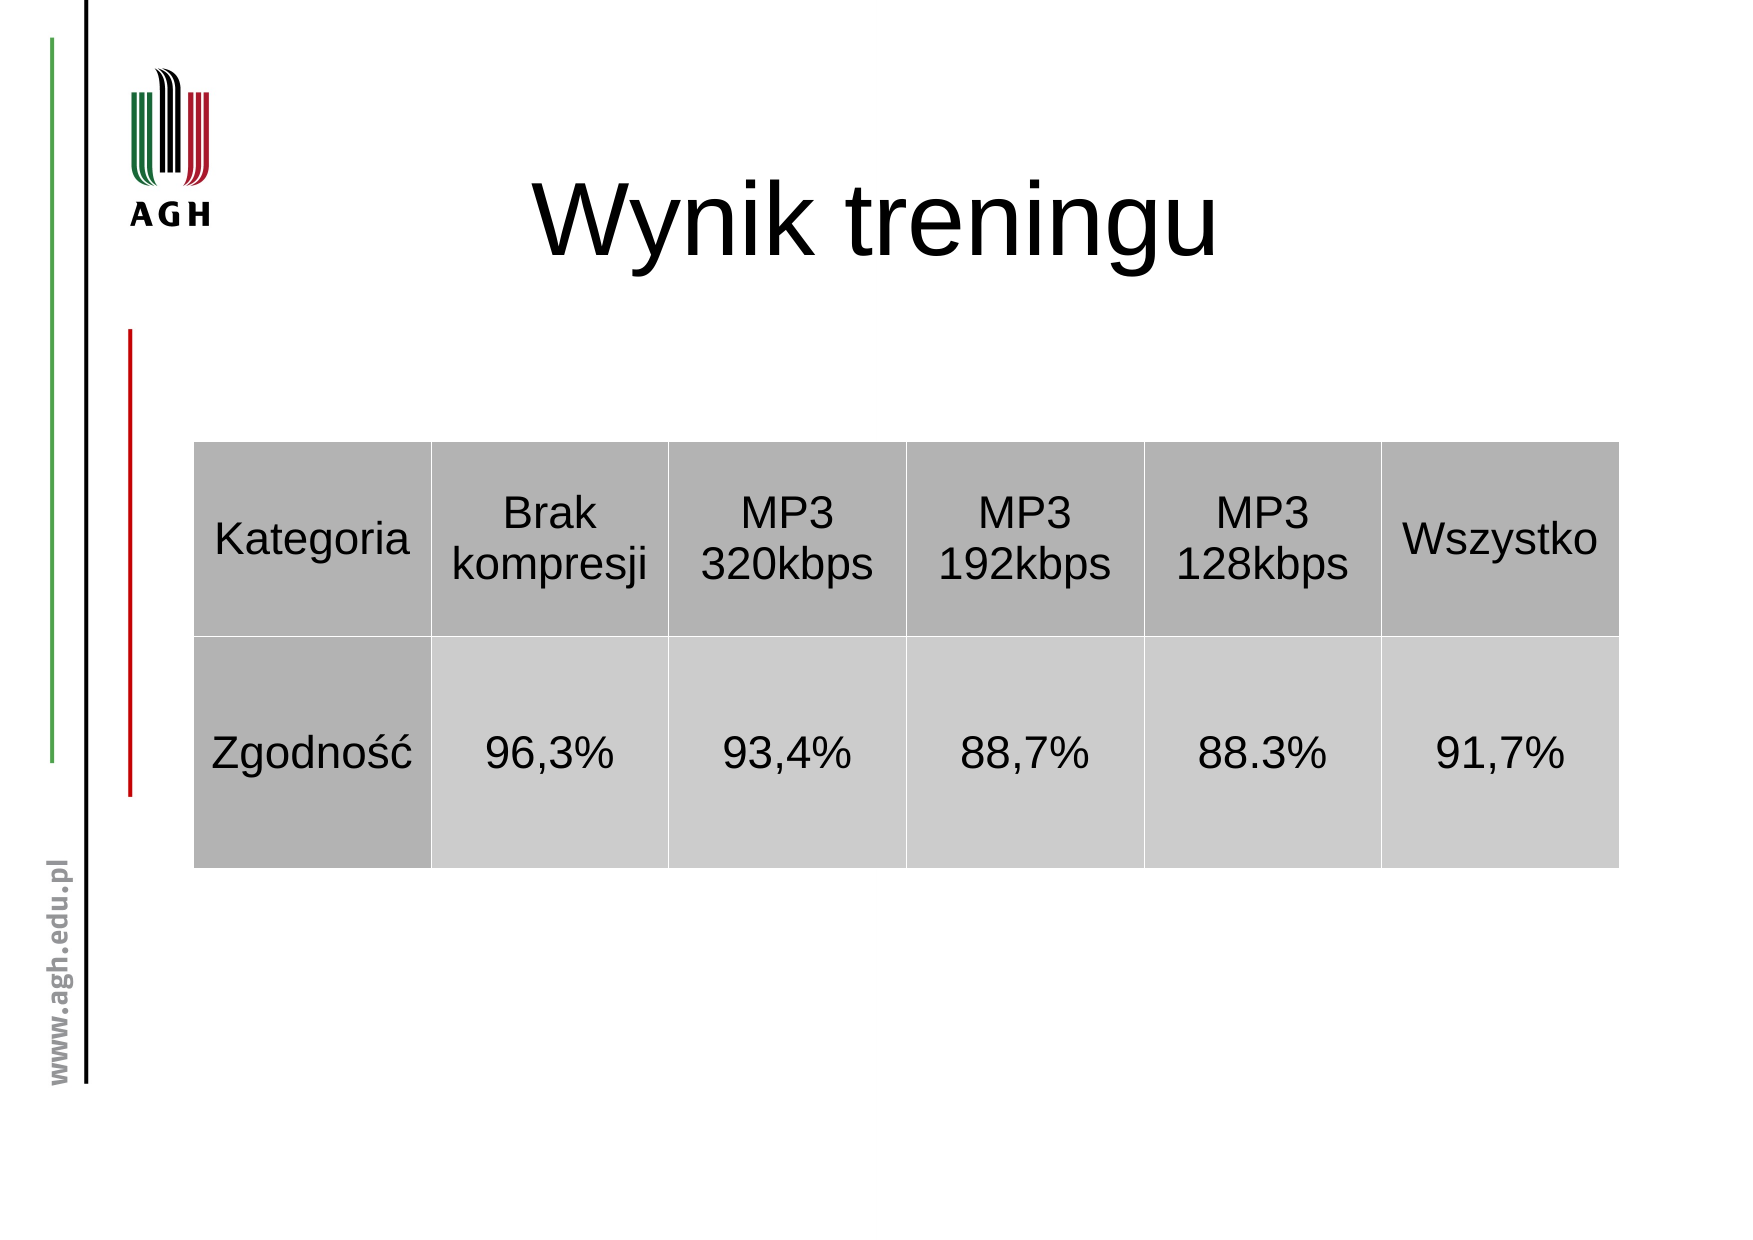

# Wynik treningu
| Kategoria | Brak kompresji | MP3 320kbps | MP3 192kbps | MP3 128kbps | Wszystko |
| --- | --- | --- | --- | --- | --- |
| Zgodność | 96,3% | 93,4% | 88,7% | 88.3% | 91,7% |